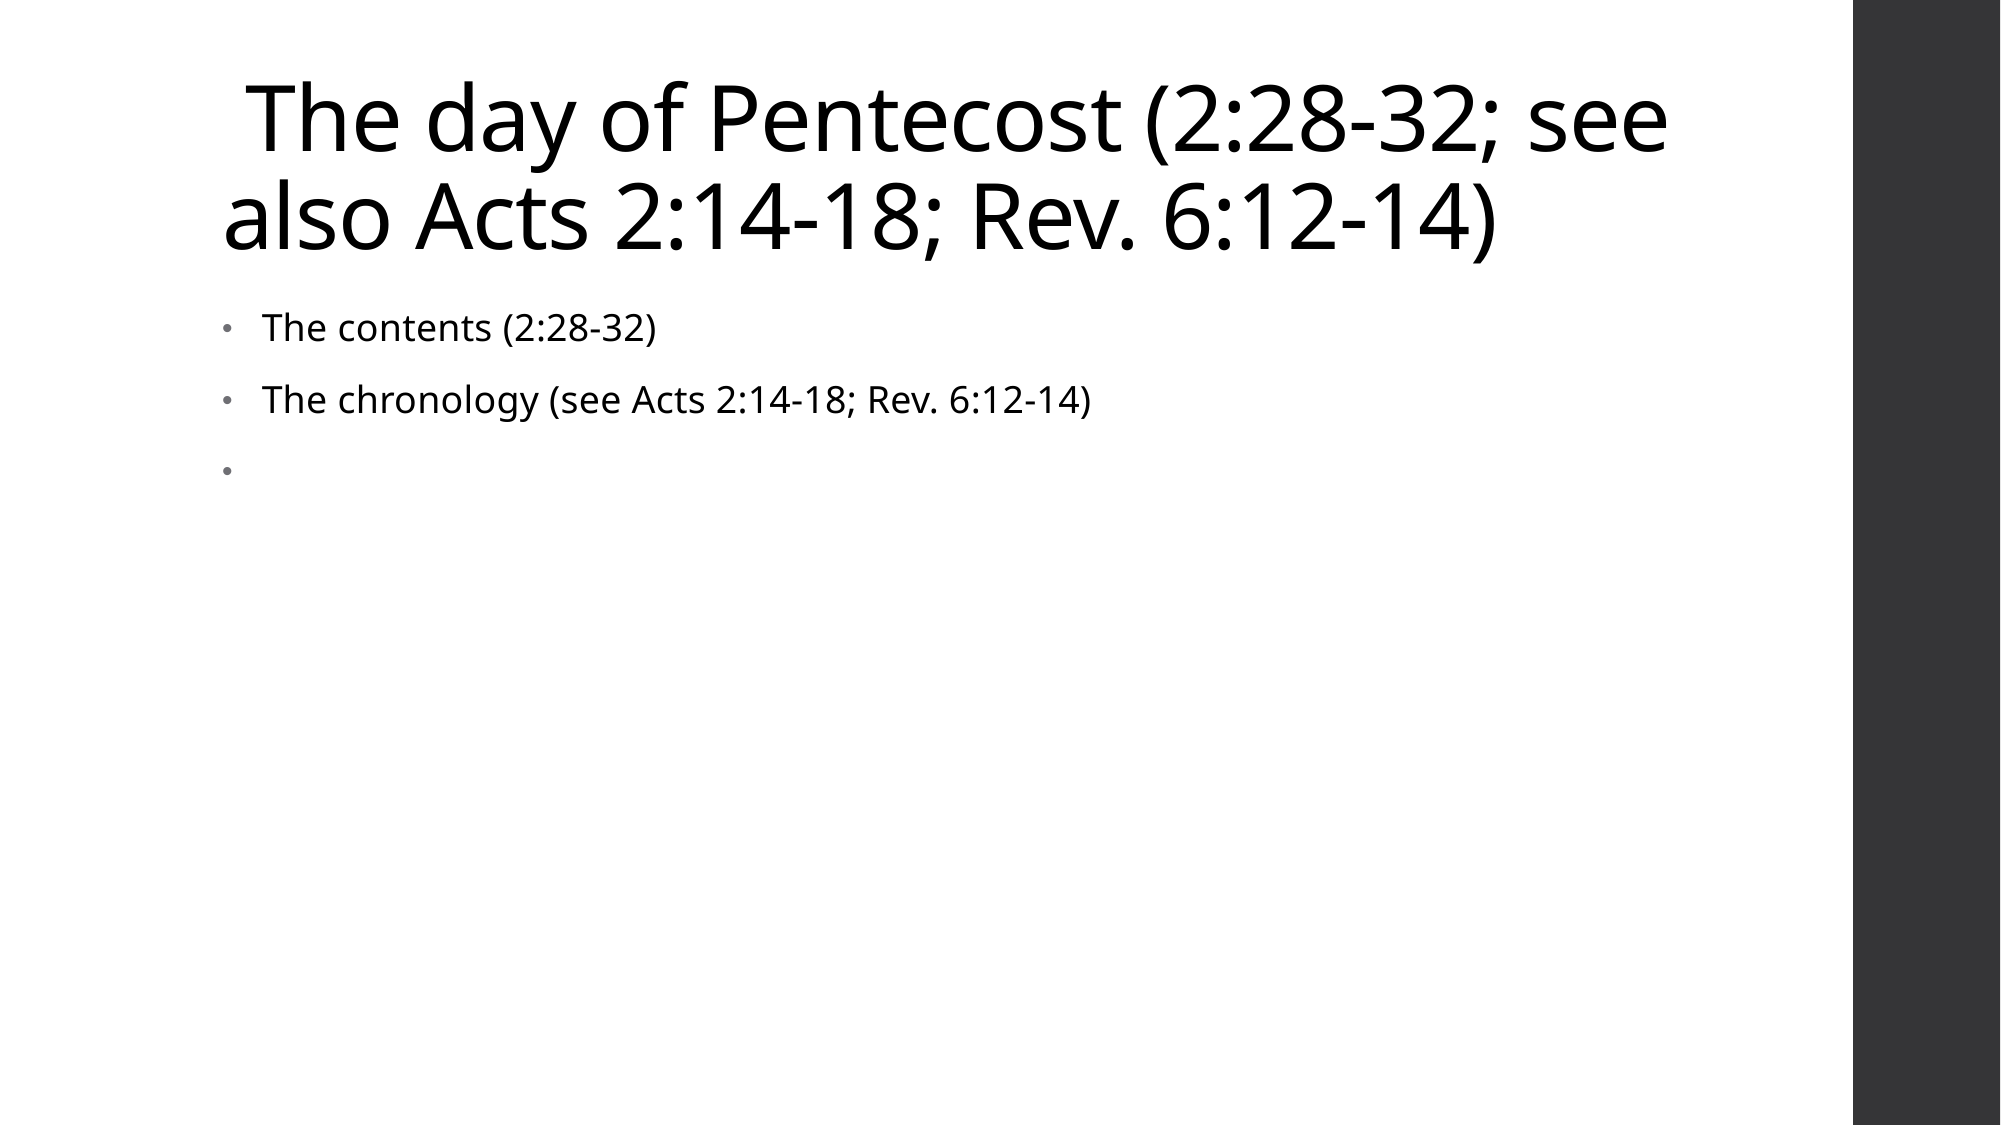

# The day of Pentecost (2:28-32; see also Acts 2:14-18; Rev. 6:12-14)
 The contents (2:28-32)
 The chronology (see Acts 2:14-18; Rev. 6:12-14)